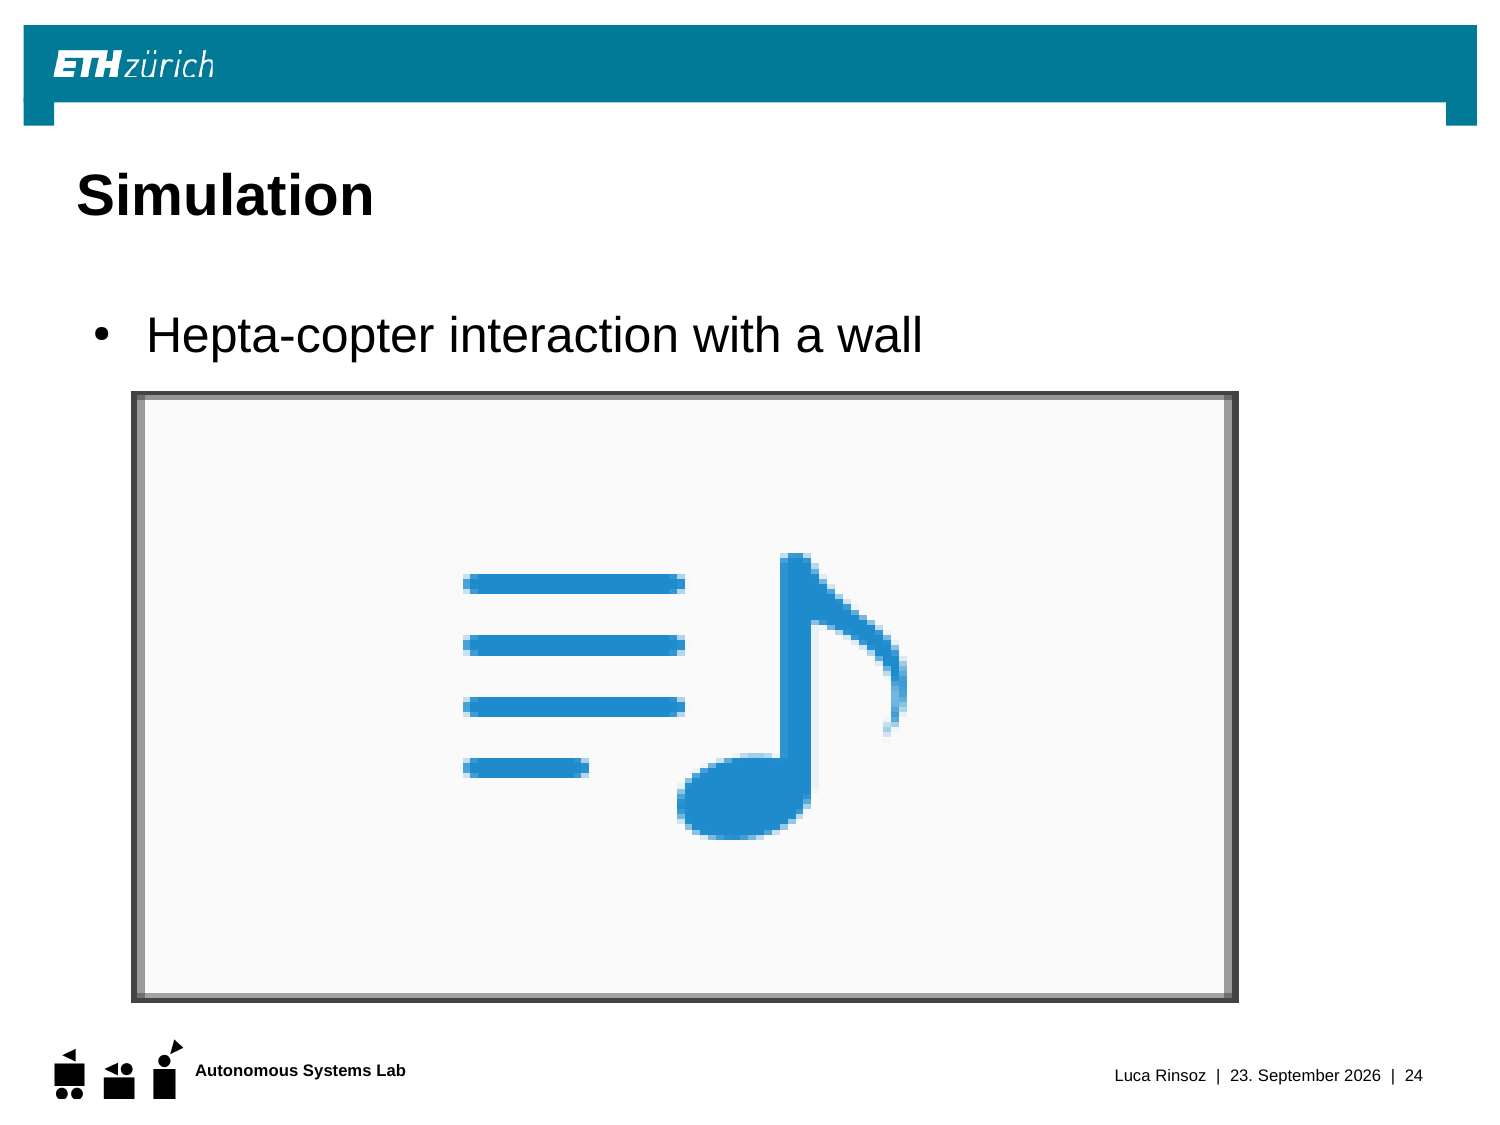

# Simulation
Hepta-copter interaction with a wall
((Name))
24